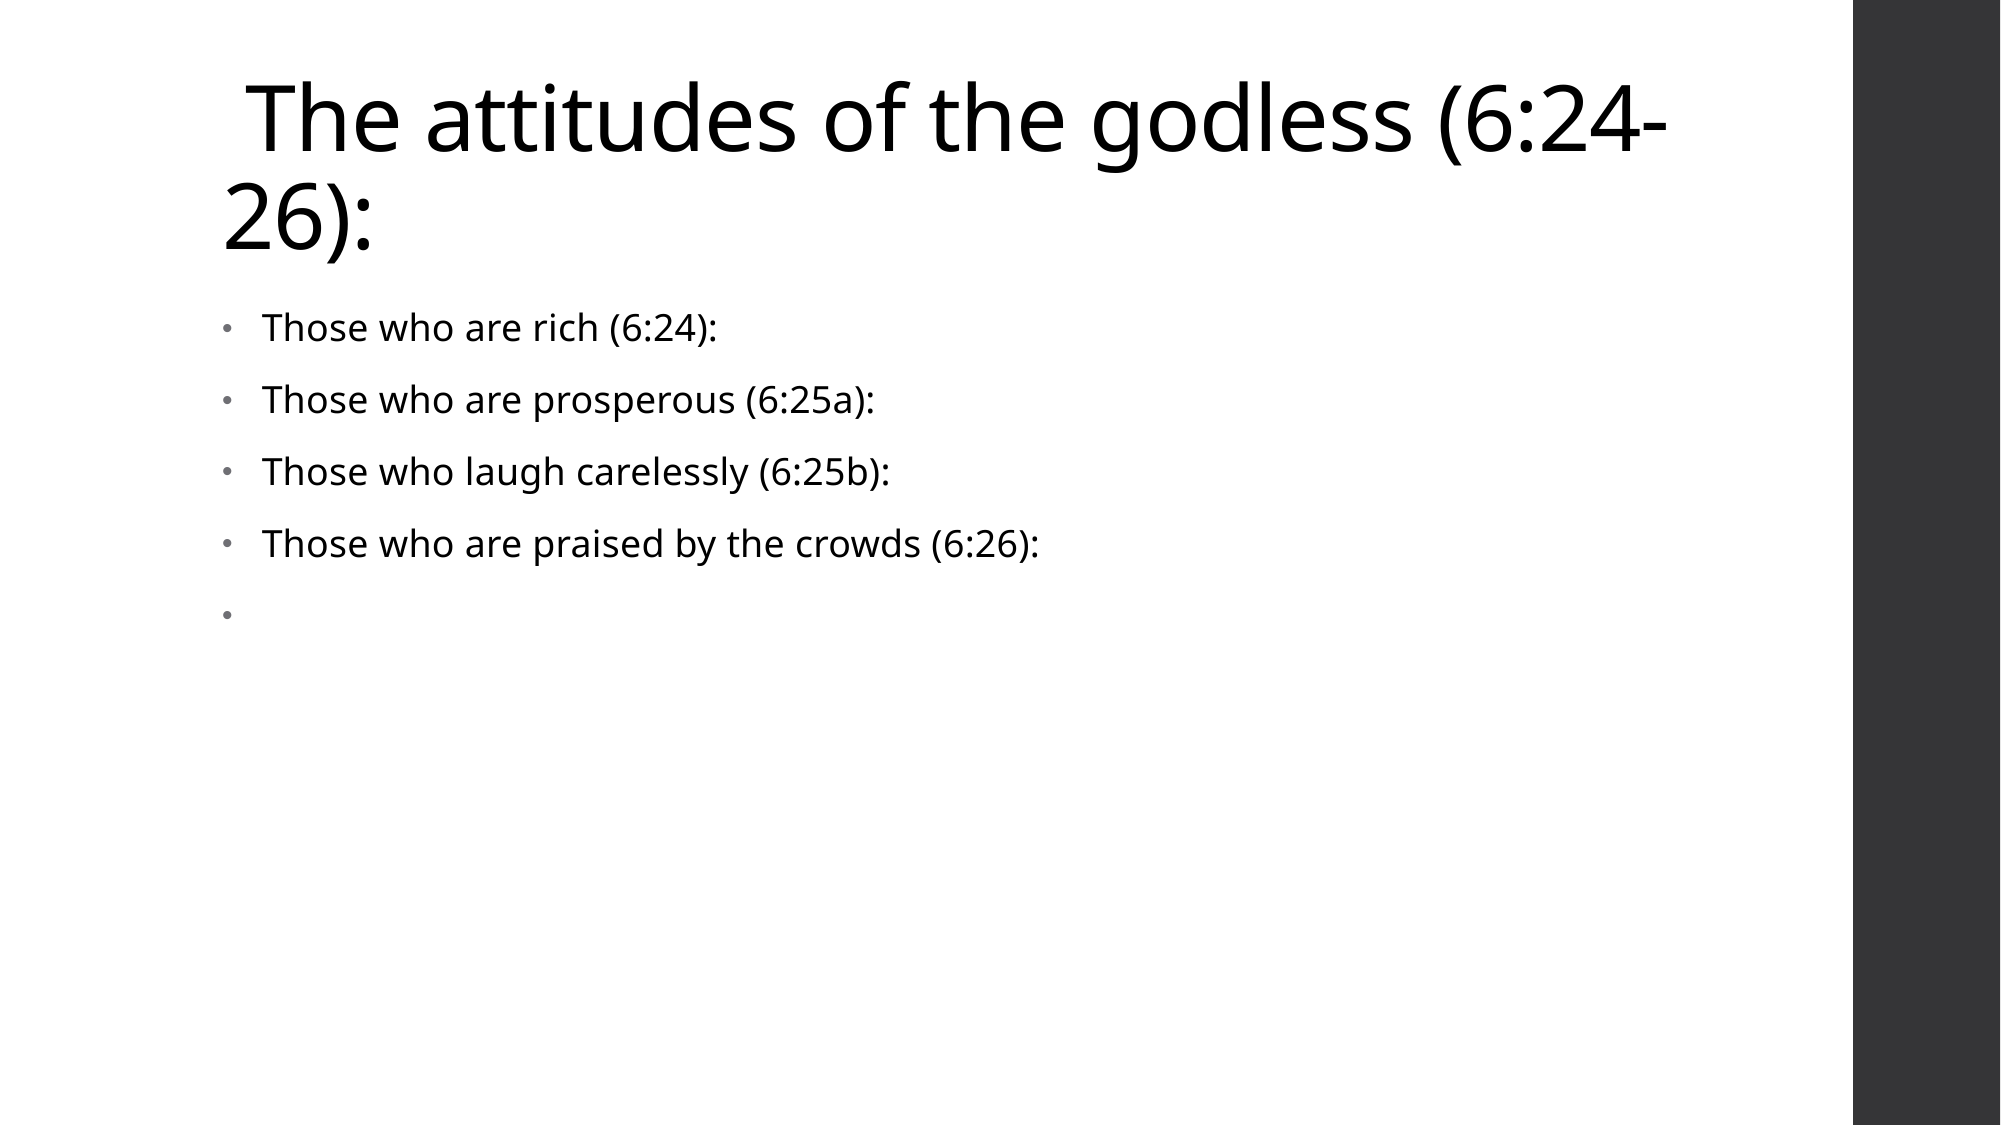

# The attitudes of the godless (6:24-26):
 Those who are rich (6:24):
 Those who are prosperous (6:25a):
 Those who laugh carelessly (6:25b):
 Those who are praised by the crowds (6:26):